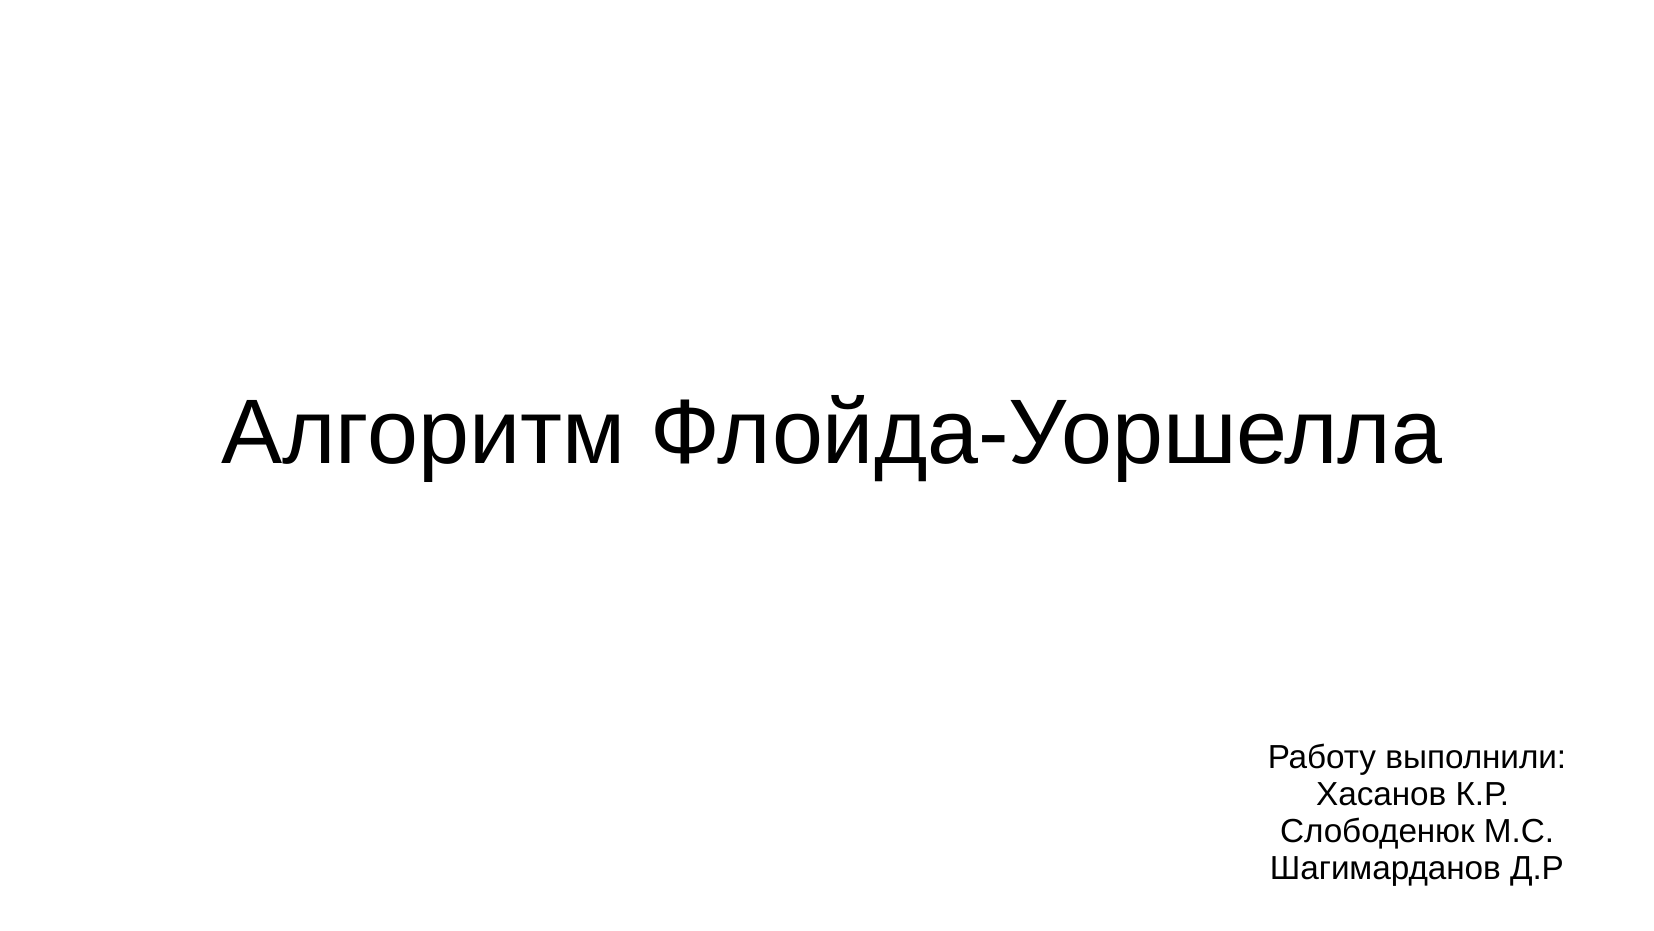

# Алгоритм Флойда-Уоршелла
Работу выполнили:
Хасанов К.Р.
Слободенюк М.С.
Шагимарданов Д.Р